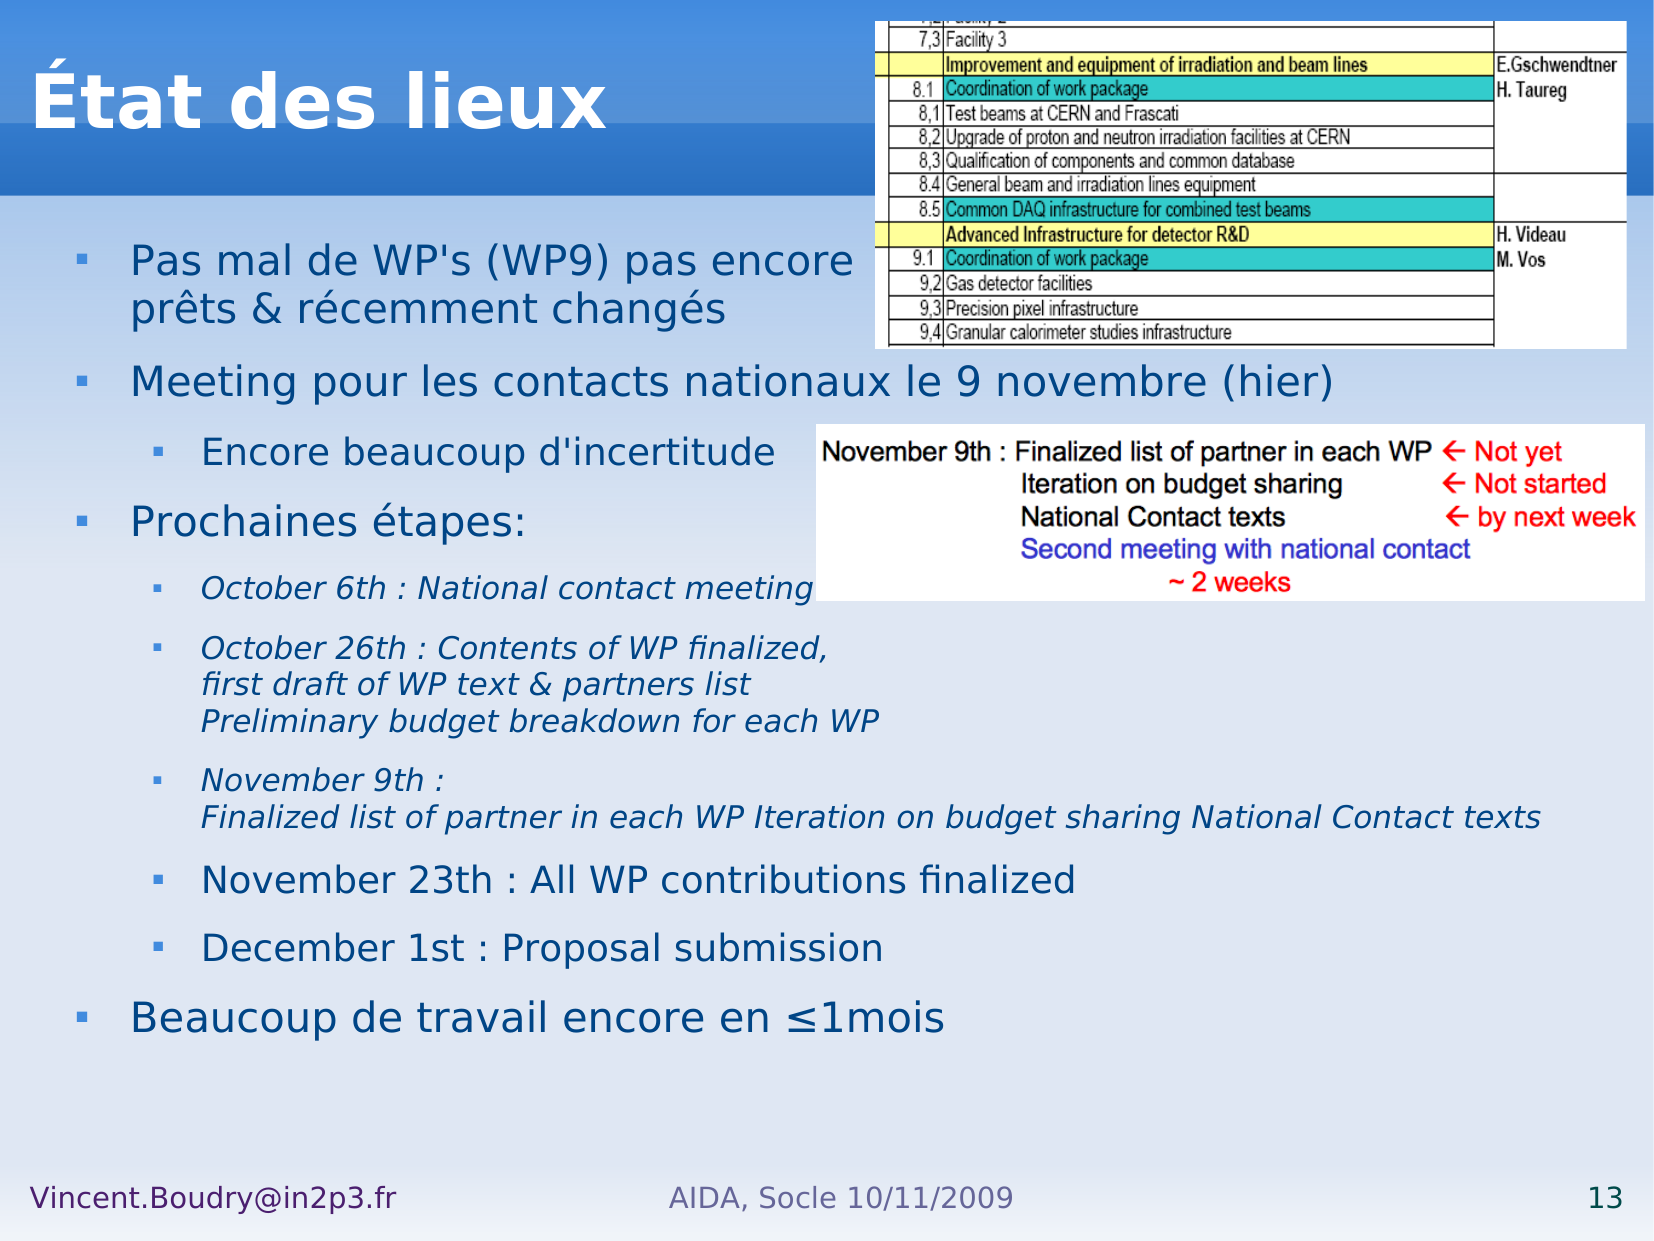

# État des lieux
Pas mal de WP's (WP9) pas encore
prêts & récemment changés
Meeting pour les contacts nationaux le 9 novembre (hier)
Encore beaucoup d'incertitude
Prochaines étapes:
October 6th : National contact meeting
October 26th : Contents of WP finalized,
first draft of WP text & partners list
Preliminary budget breakdown for each WP
November 9th :
Finalized list of partner in each WP Iteration on budget sharing National Contact texts
November 23th : All WP contributions finalized
December 1st : Proposal submission
Beaucoup de travail encore en ≤1mois
AIDA, Socle 10/11/2009
13